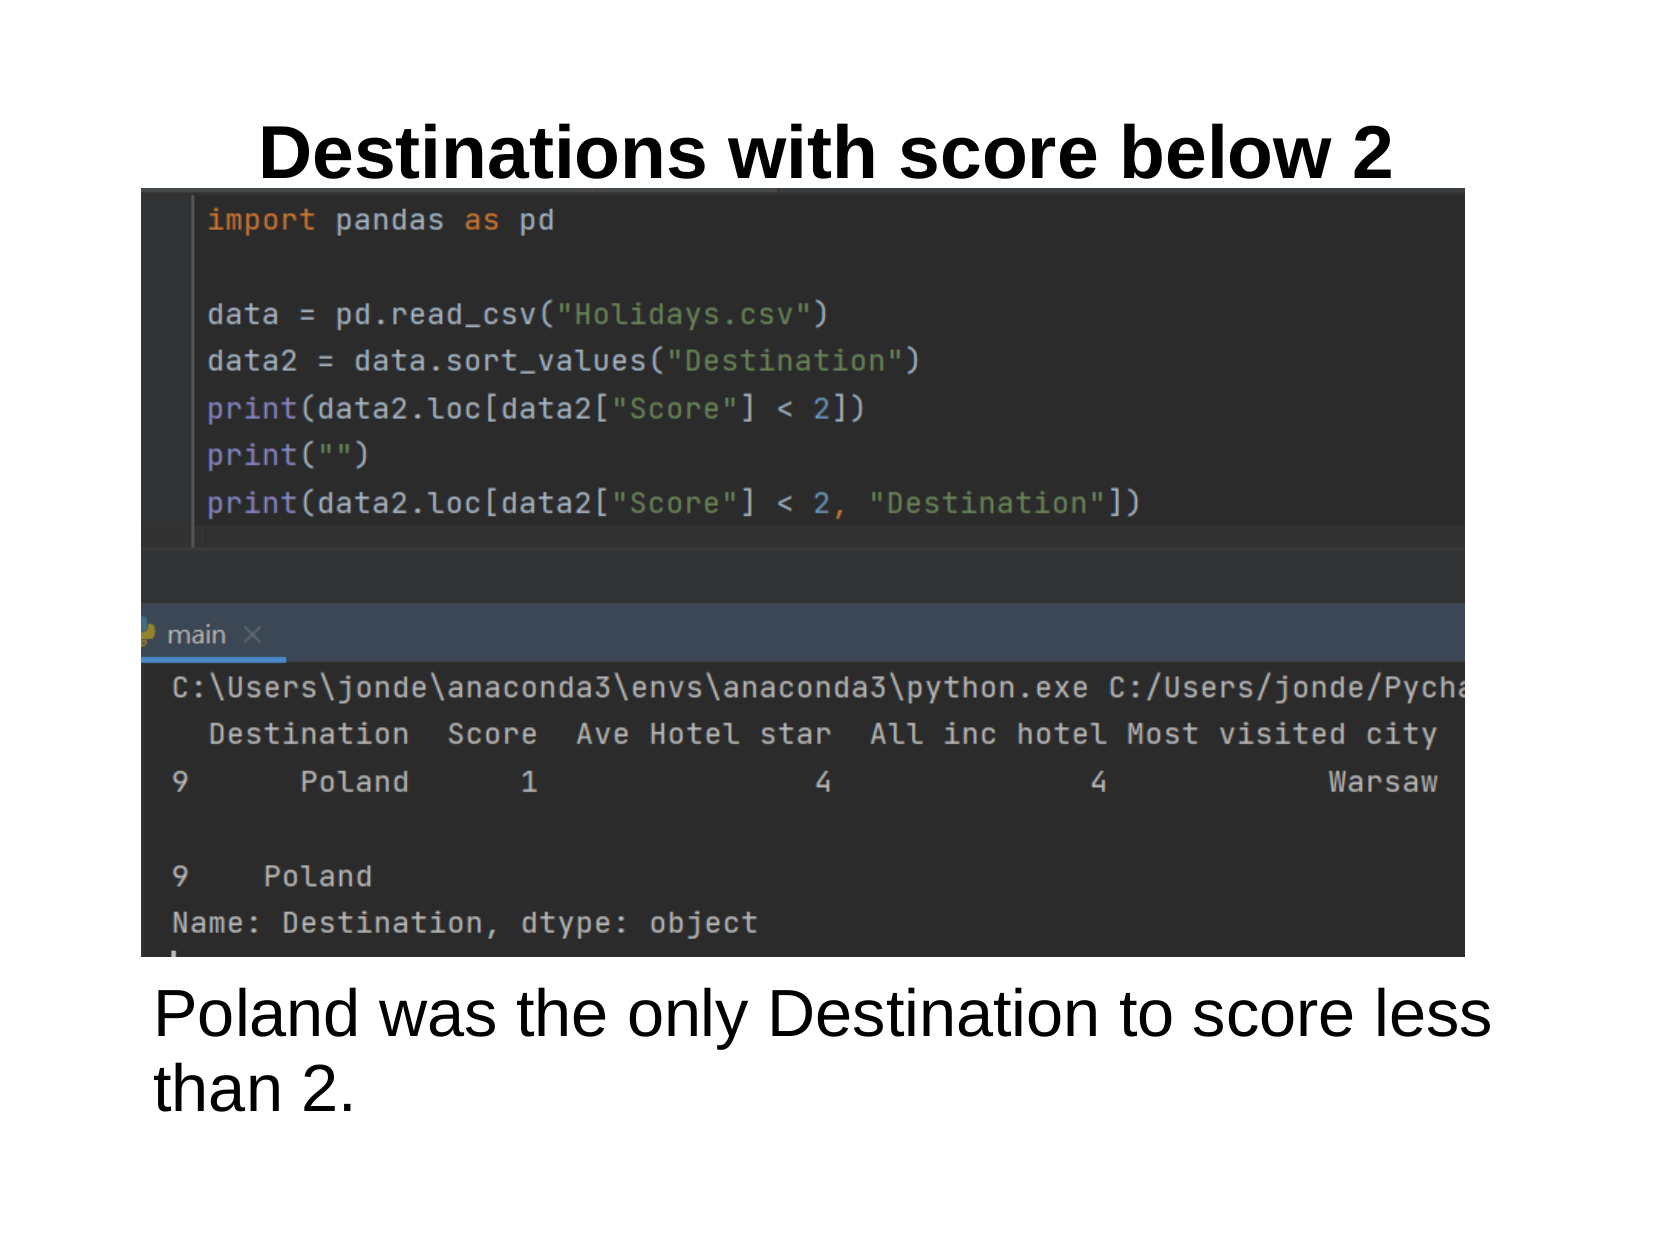

# Destinations with score below 2
Poland was the only Destination to score less than 2.